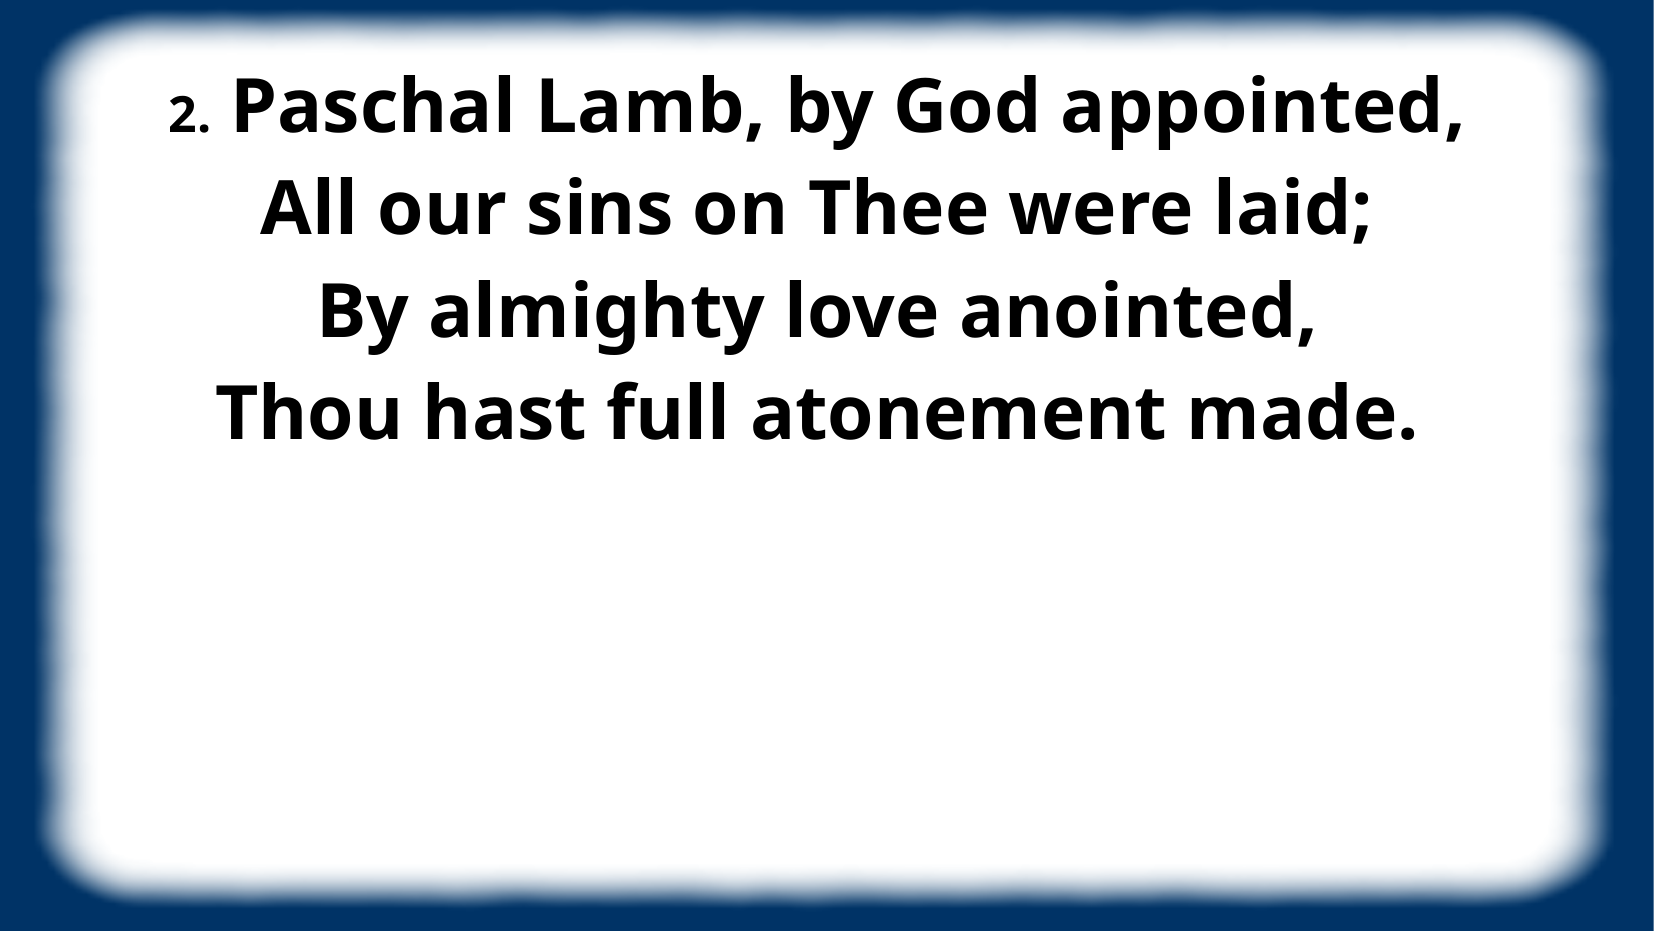

2. Paschal Lamb, by God appointed,
All our sins on Thee were laid;
By almighty love anointed,
Thou hast full atonement made.